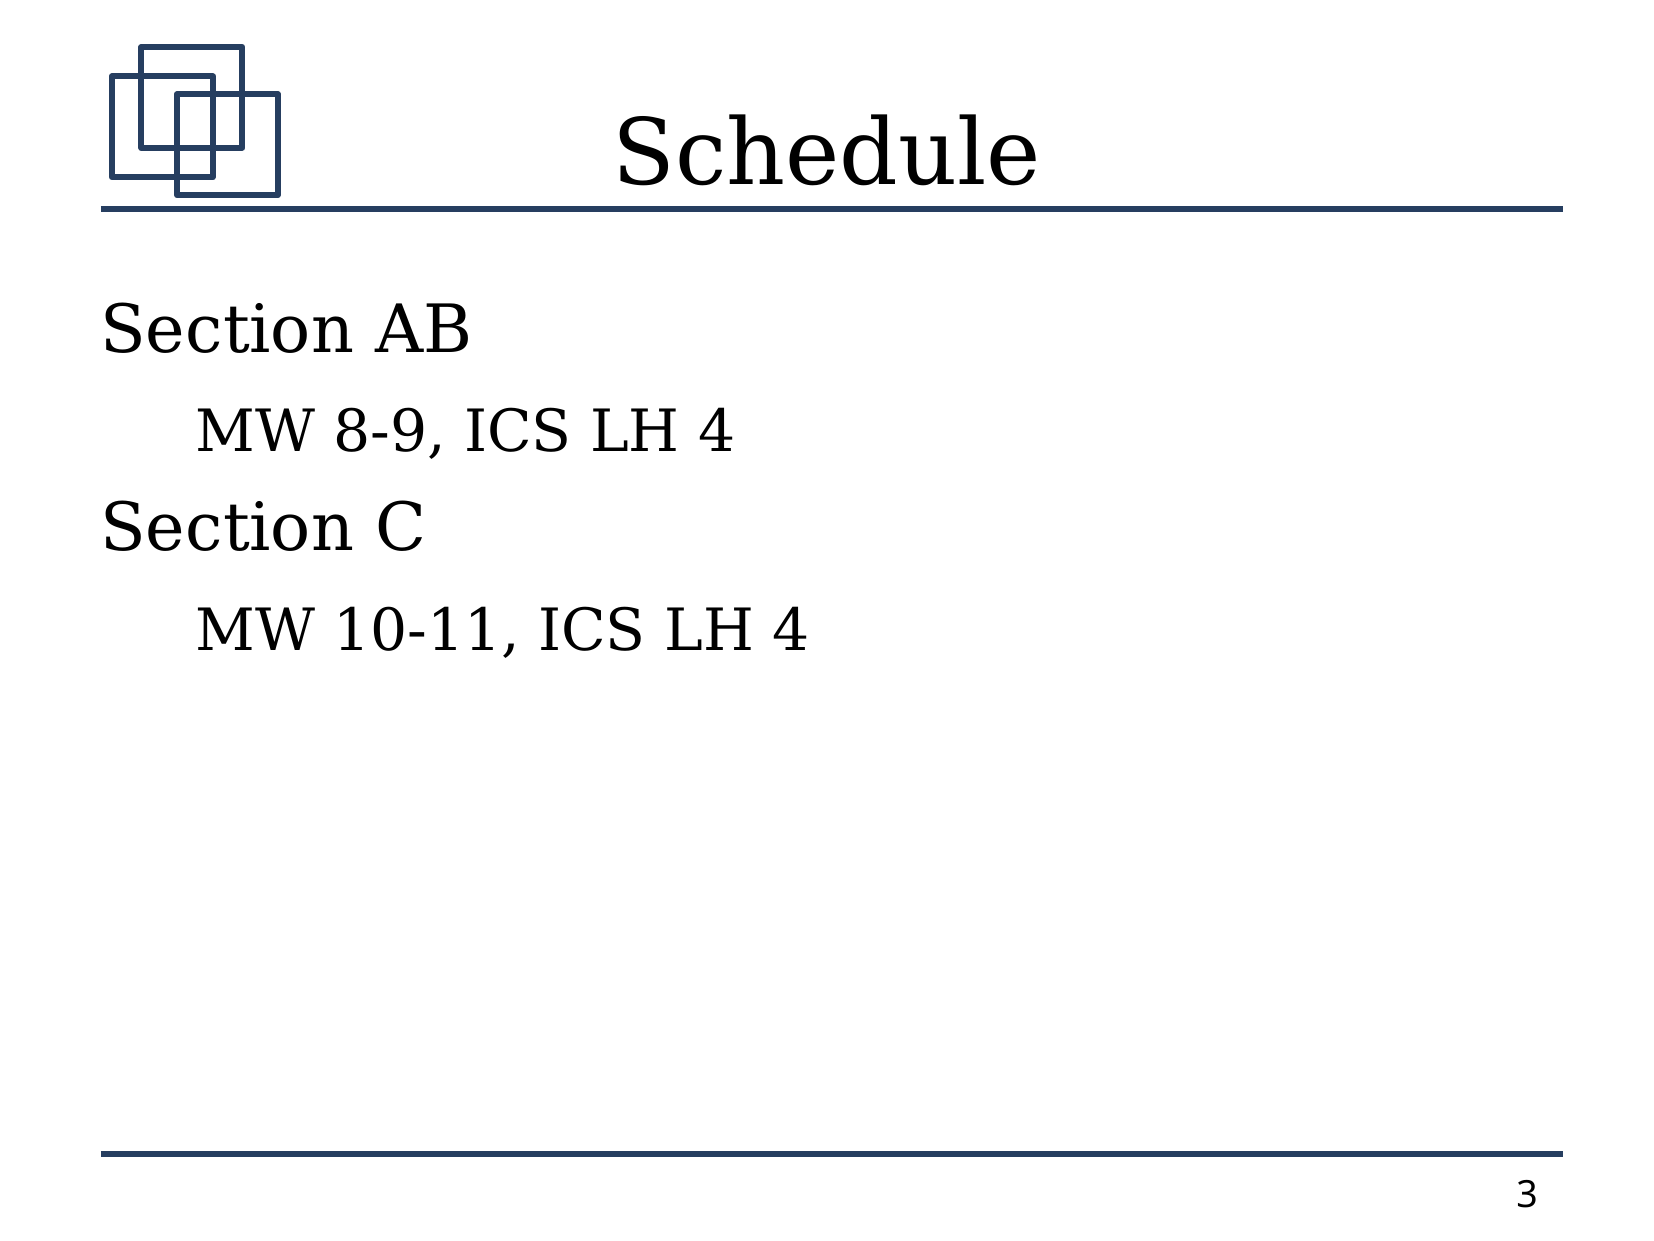

Schedule
# Section AB
 MW 8-9, ICS LH 4
Section C
 MW 10-11, ICS LH 4